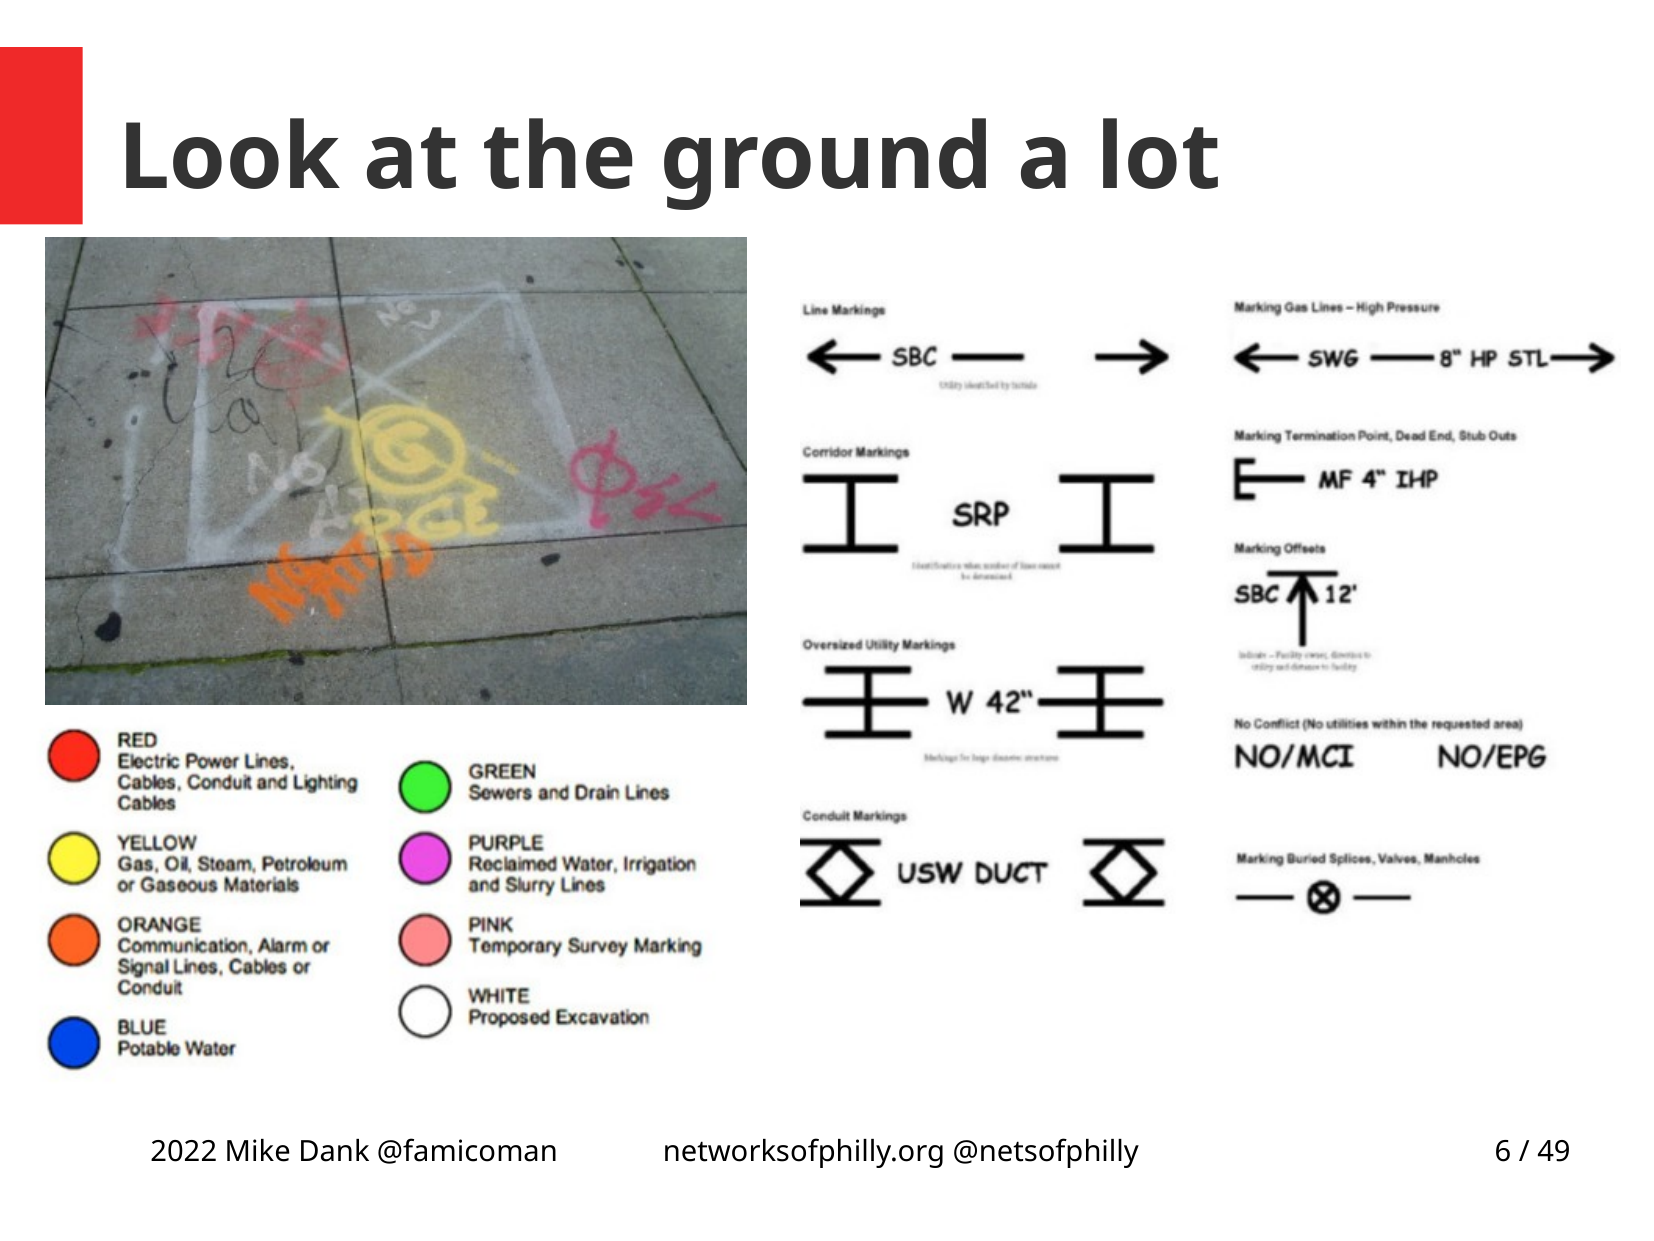

# Look at the ground a lot
2022 Mike Dank @famicoman networksofphilly.org @netsofphilly
6